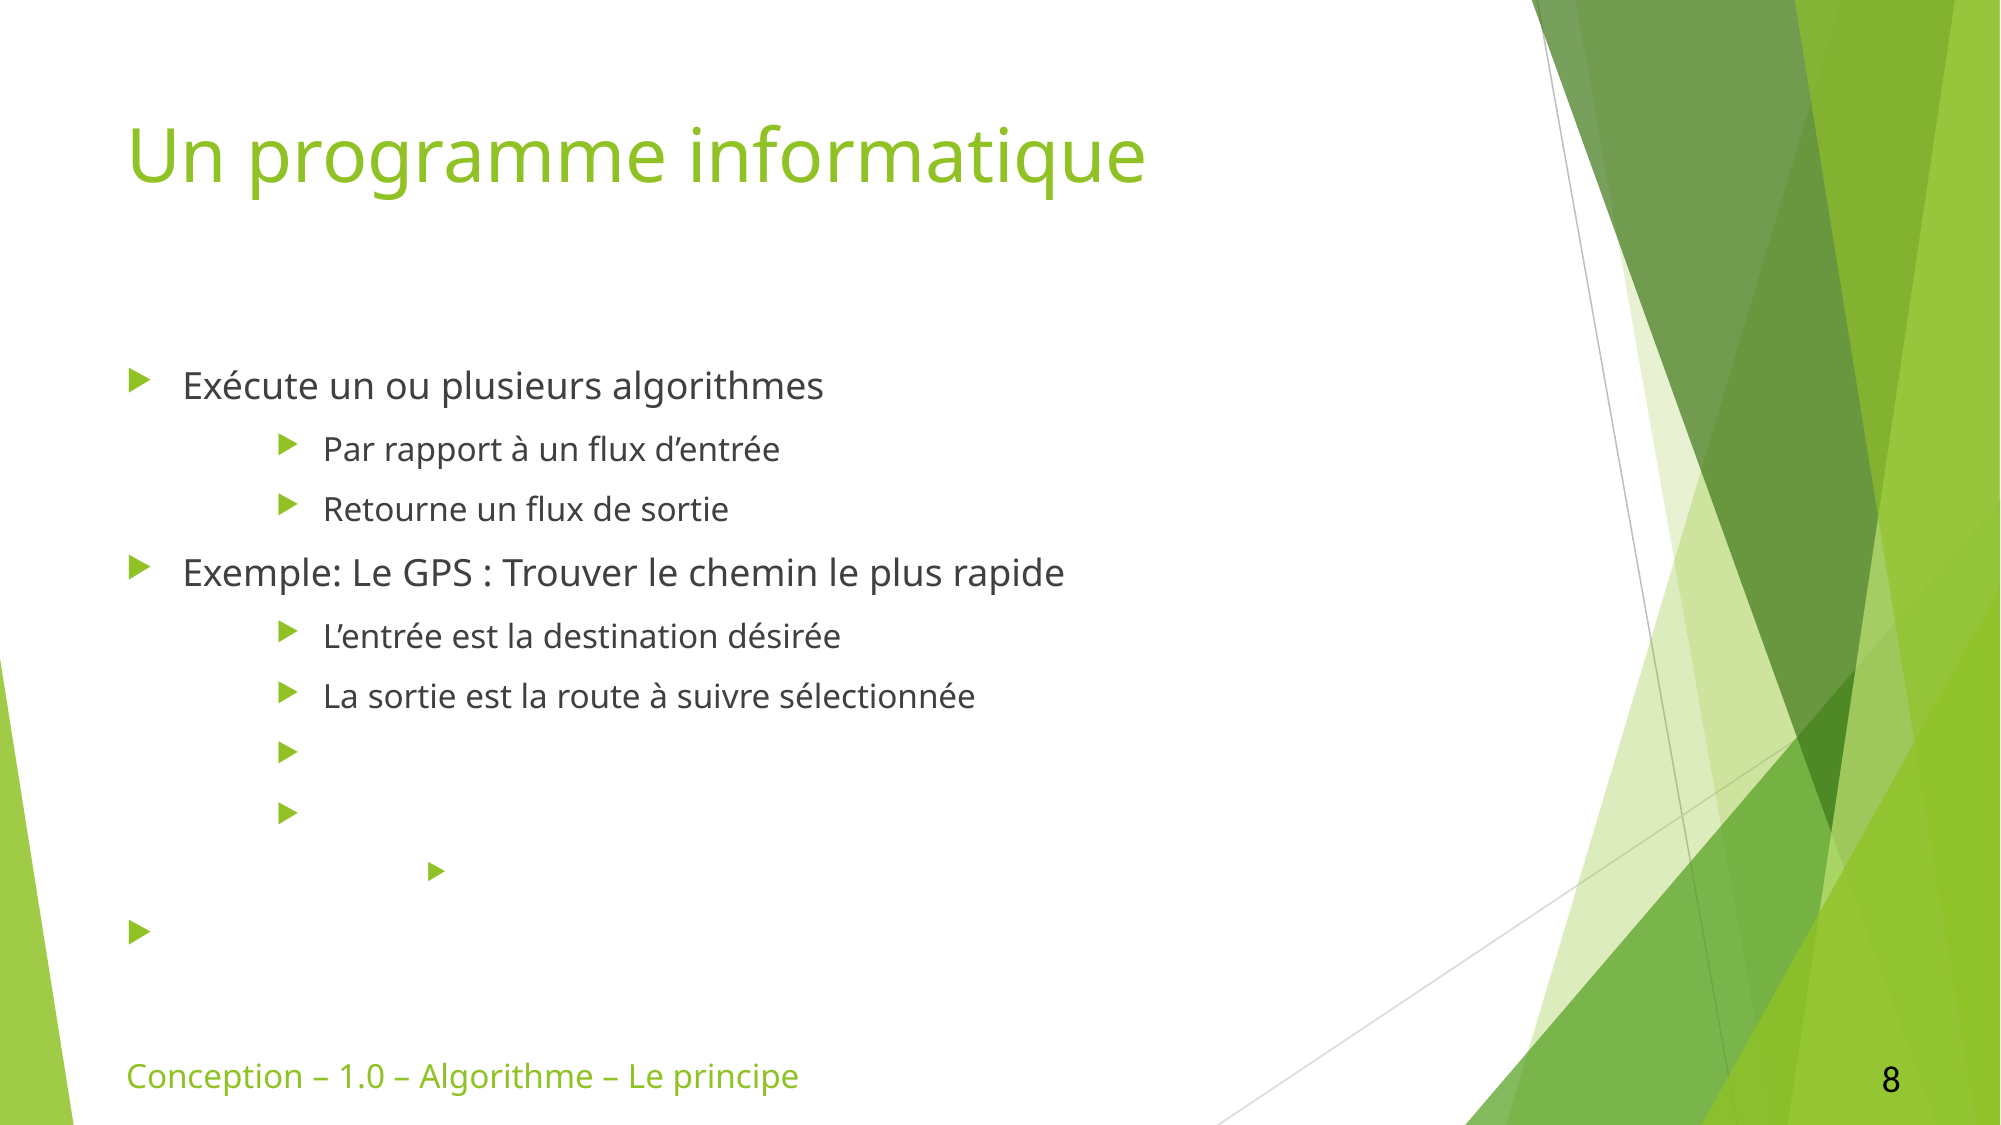

# Un programme informatique
Exécute un ou plusieurs algorithmes
Par rapport à un flux d’entrée
Retourne un flux de sortie
Exemple: Le GPS : Trouver le chemin le plus rapide
L’entrée est la destination désirée
La sortie est la route à suivre sélectionnée
Conception – 1.0 – Algorithme – Le principe